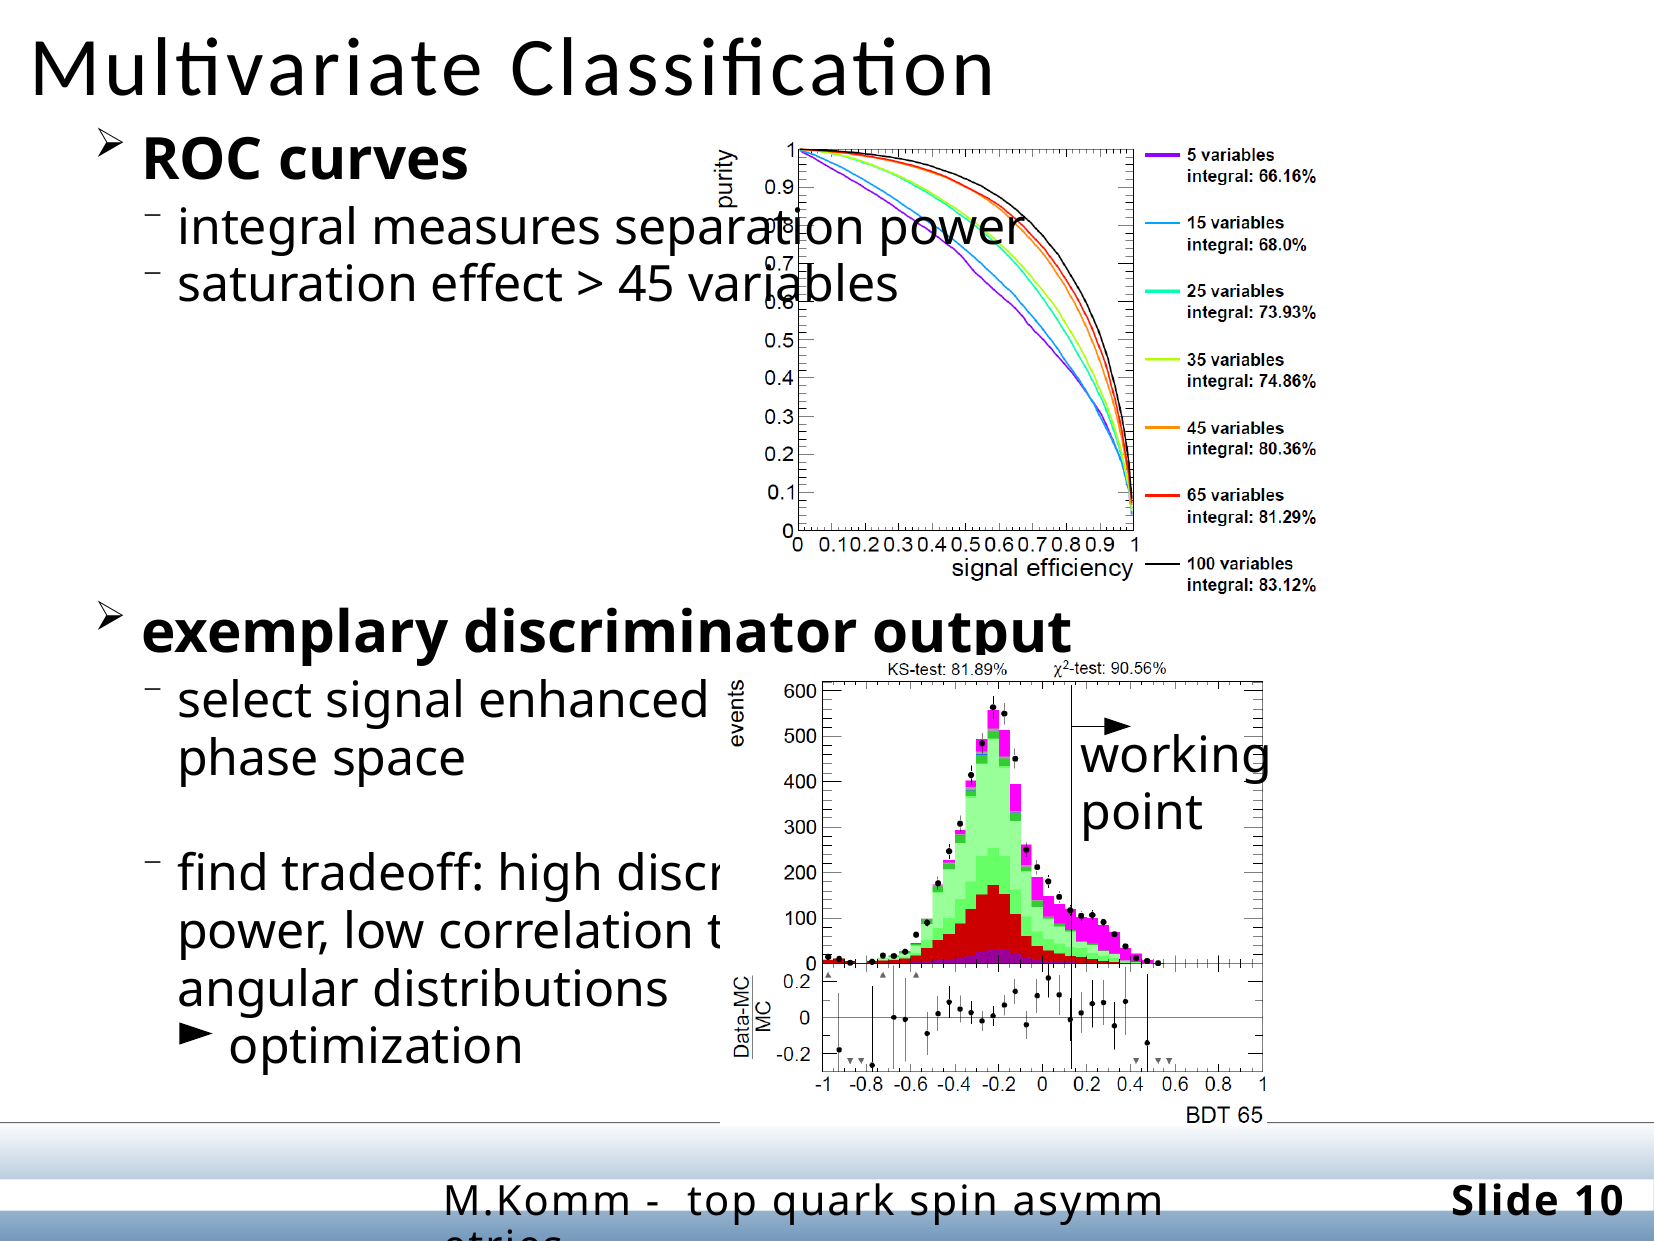

# Multivariate Classification
ROC curves
integral measures separation power
saturation effect > 45 variables
exemplary discriminator output
select signal enhanced
phase space
find tradeoff: high discrimination
power, low correlation to
angular distributions
 optimization
working
point
M.Komm - top quark spin asymmetries
10